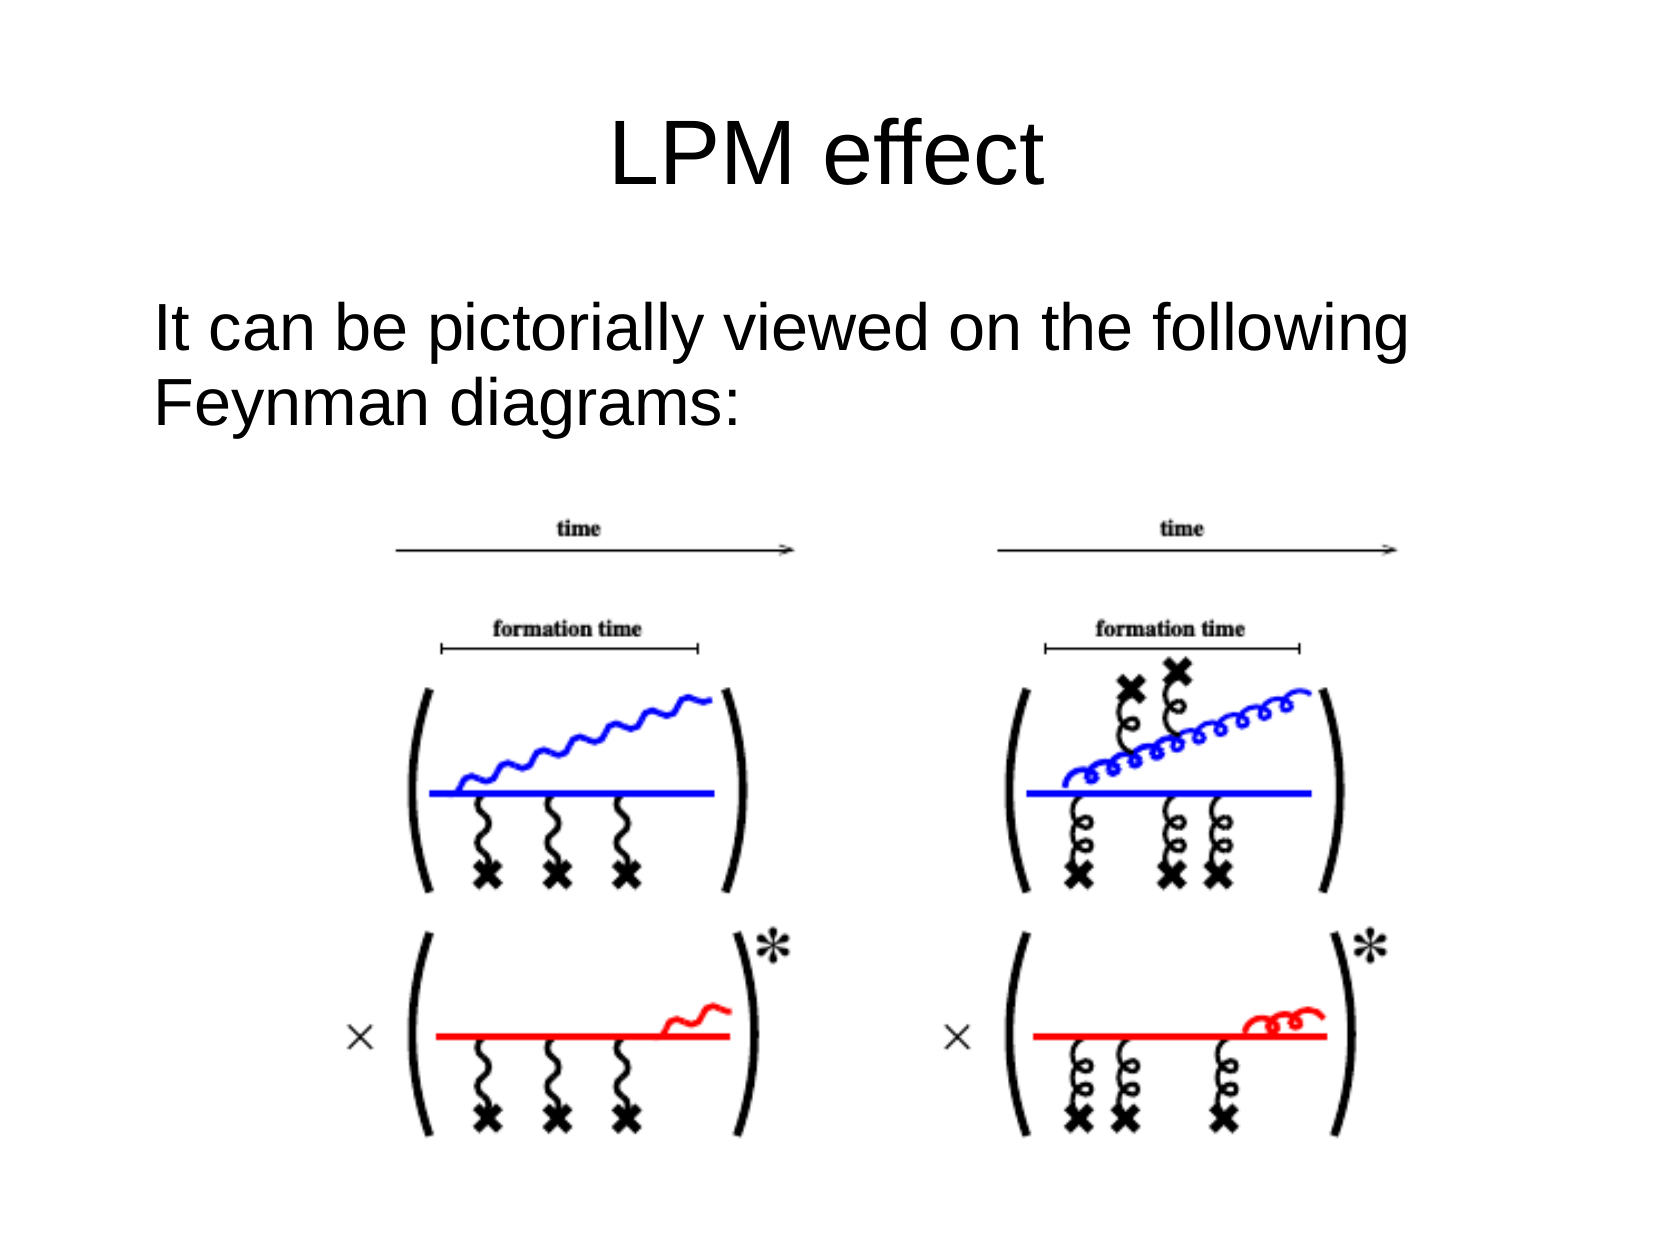

# LPM effect
It can be pictorially viewed on the following Feynman diagrams: